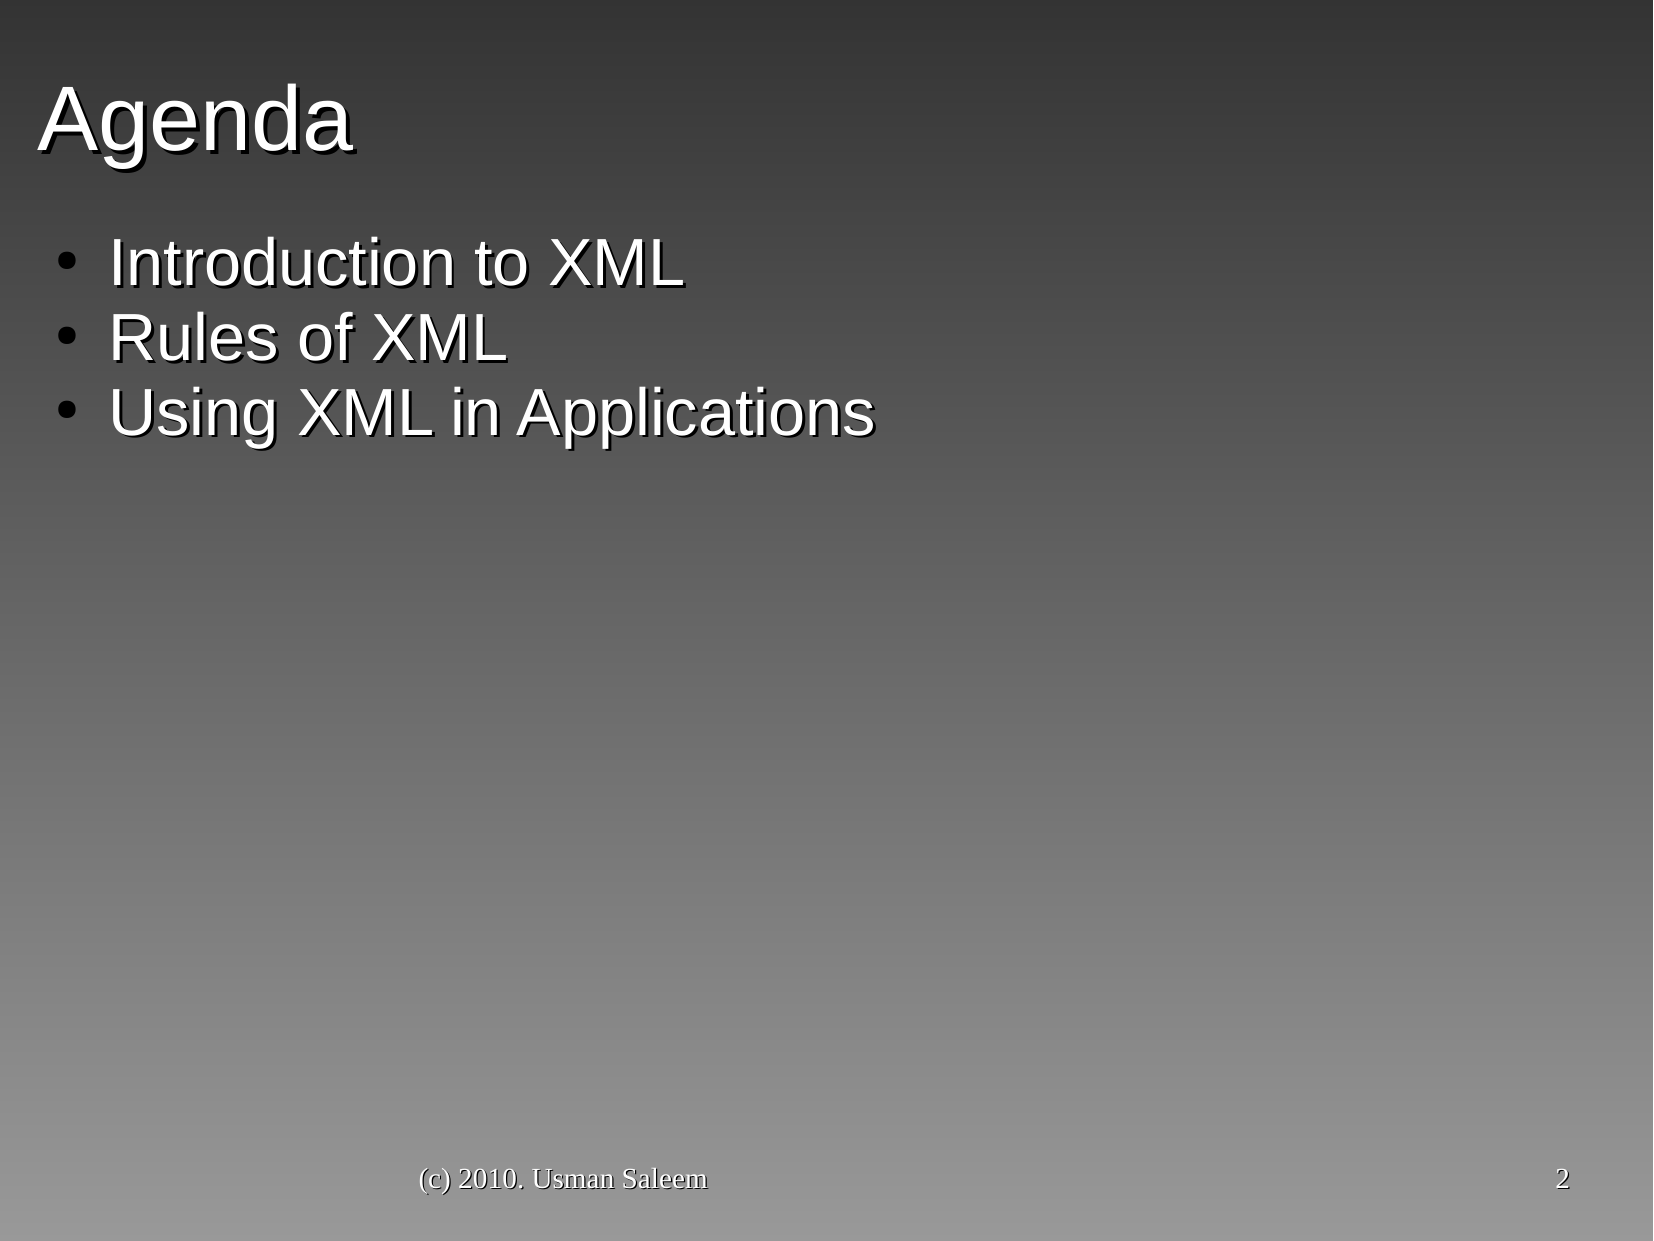

# Agenda
Introduction to XML
Rules of XML
Using XML in Applications
(c) 2010. Usman Saleem
2